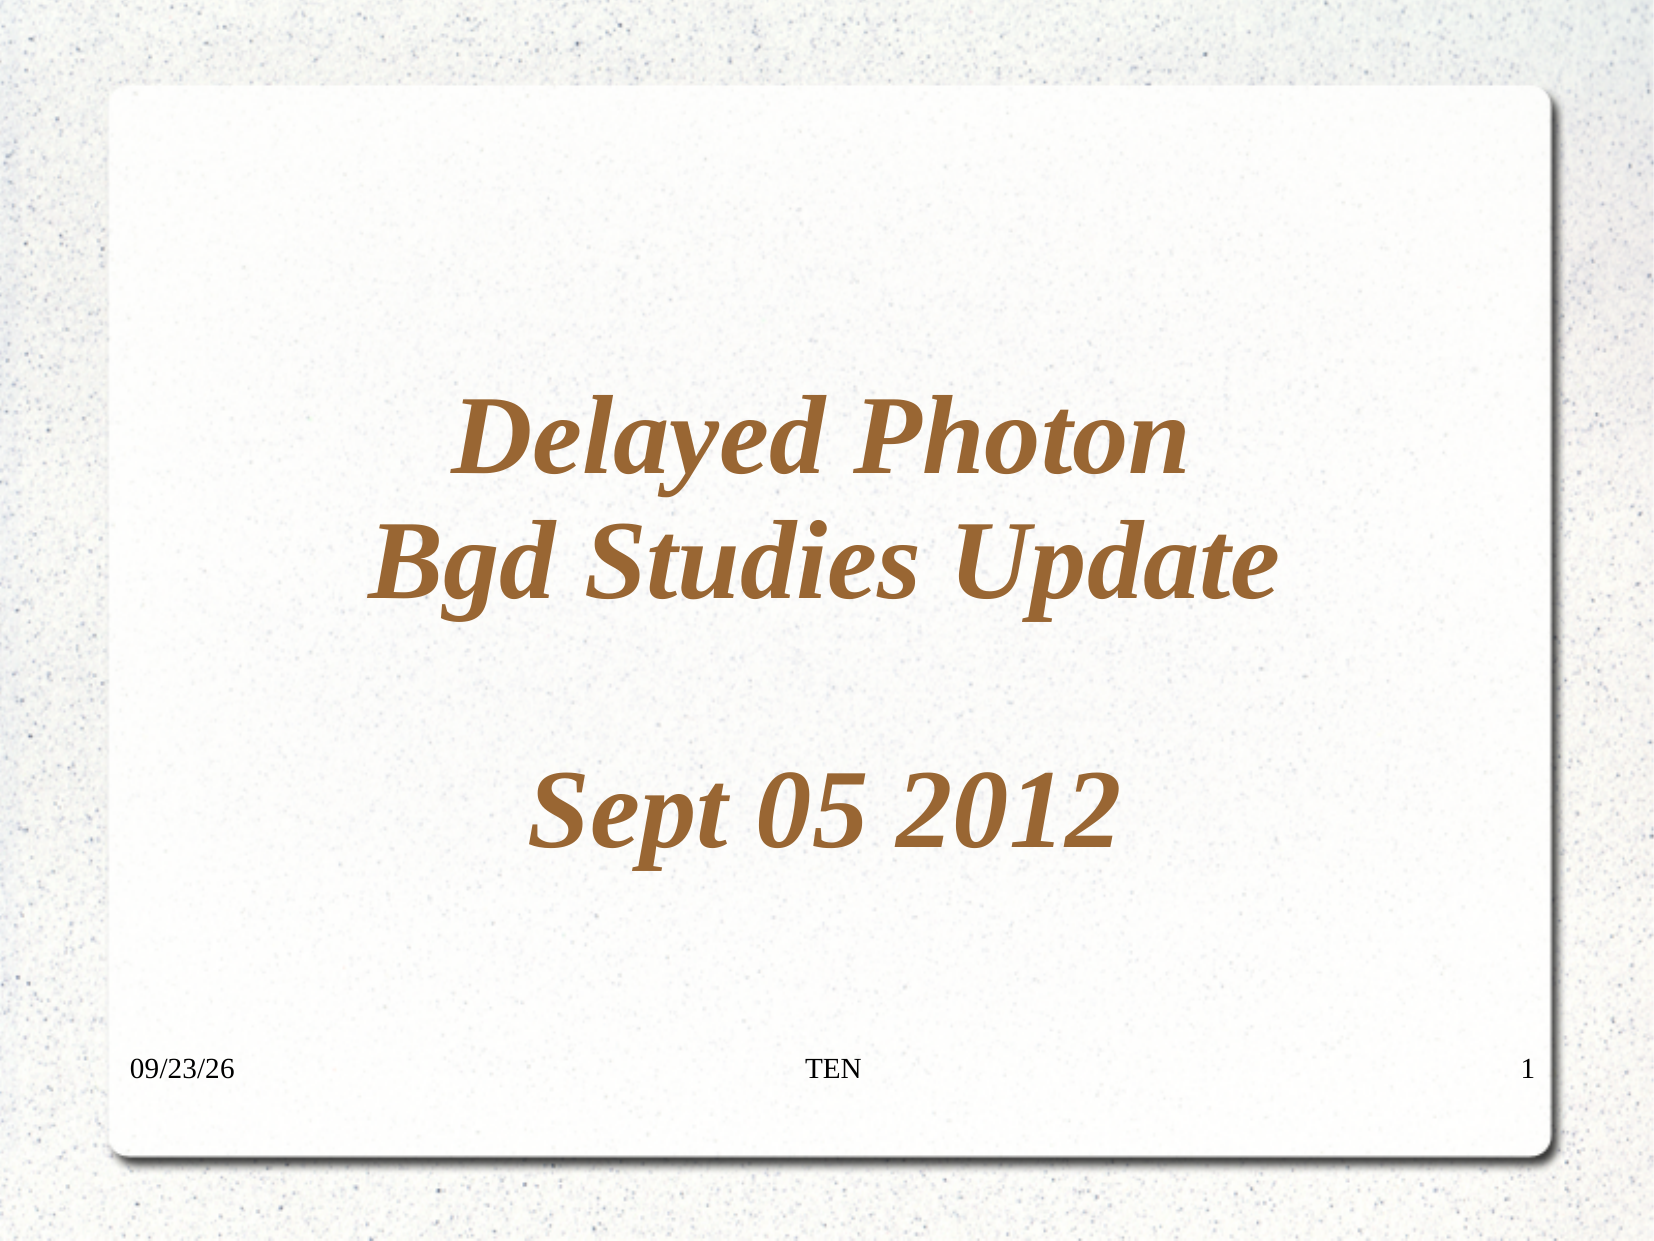

# Delayed Photon Bgd Studies Update Sept 05 2012
TEN
1